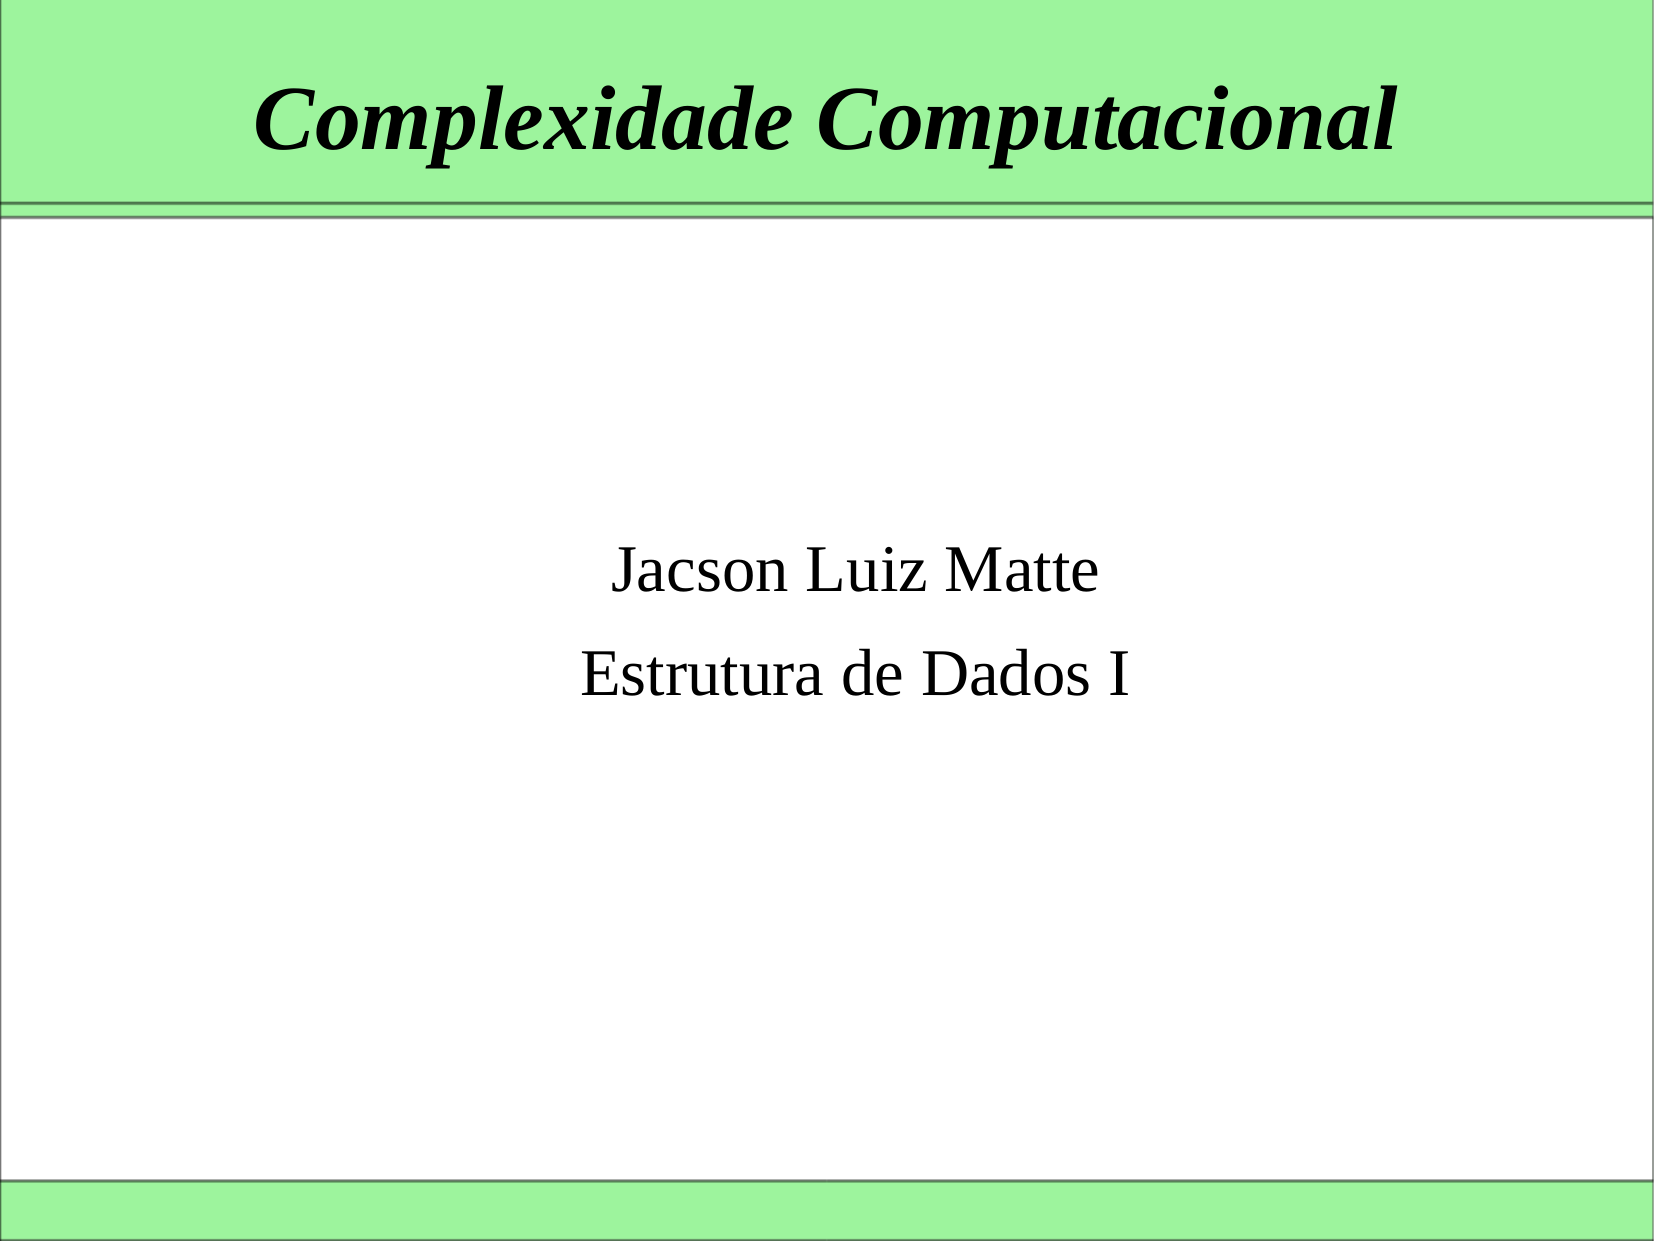

# Complexidade Computacional
Jacson Luiz Matte
Estrutura de Dados I